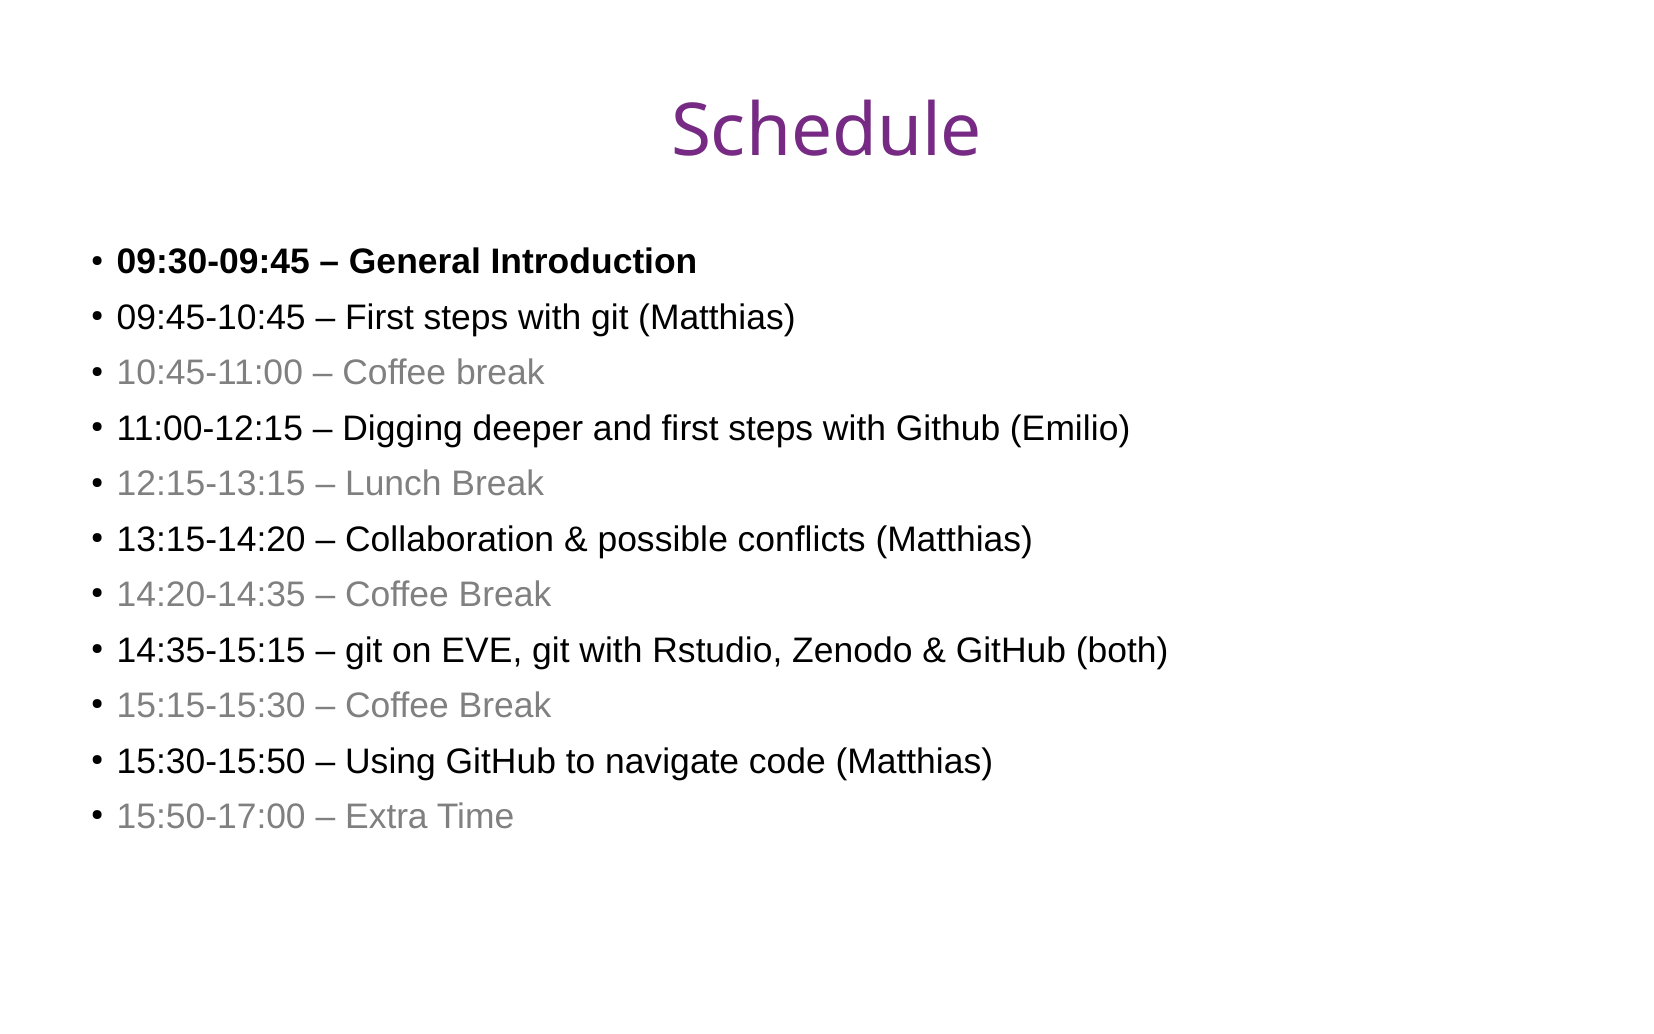

# Schedule
09:30-09:45 – General Introduction
09:45-10:45 – First steps with git (Matthias)
10:45-11:00 – Coffee break
11:00-12:15 – Digging deeper and first steps with Github (Emilio)
12:15-13:15 – Lunch Break
13:15-14:20 – Collaboration & possible conflicts (Matthias)
14:20-14:35 – Coffee Break
14:35-15:15 – git on EVE, git with Rstudio, Zenodo & GitHub (both)
15:15-15:30 – Coffee Break
15:30-15:50 – Using GitHub to navigate code (Matthias)
15:50-17:00 – Extra Time